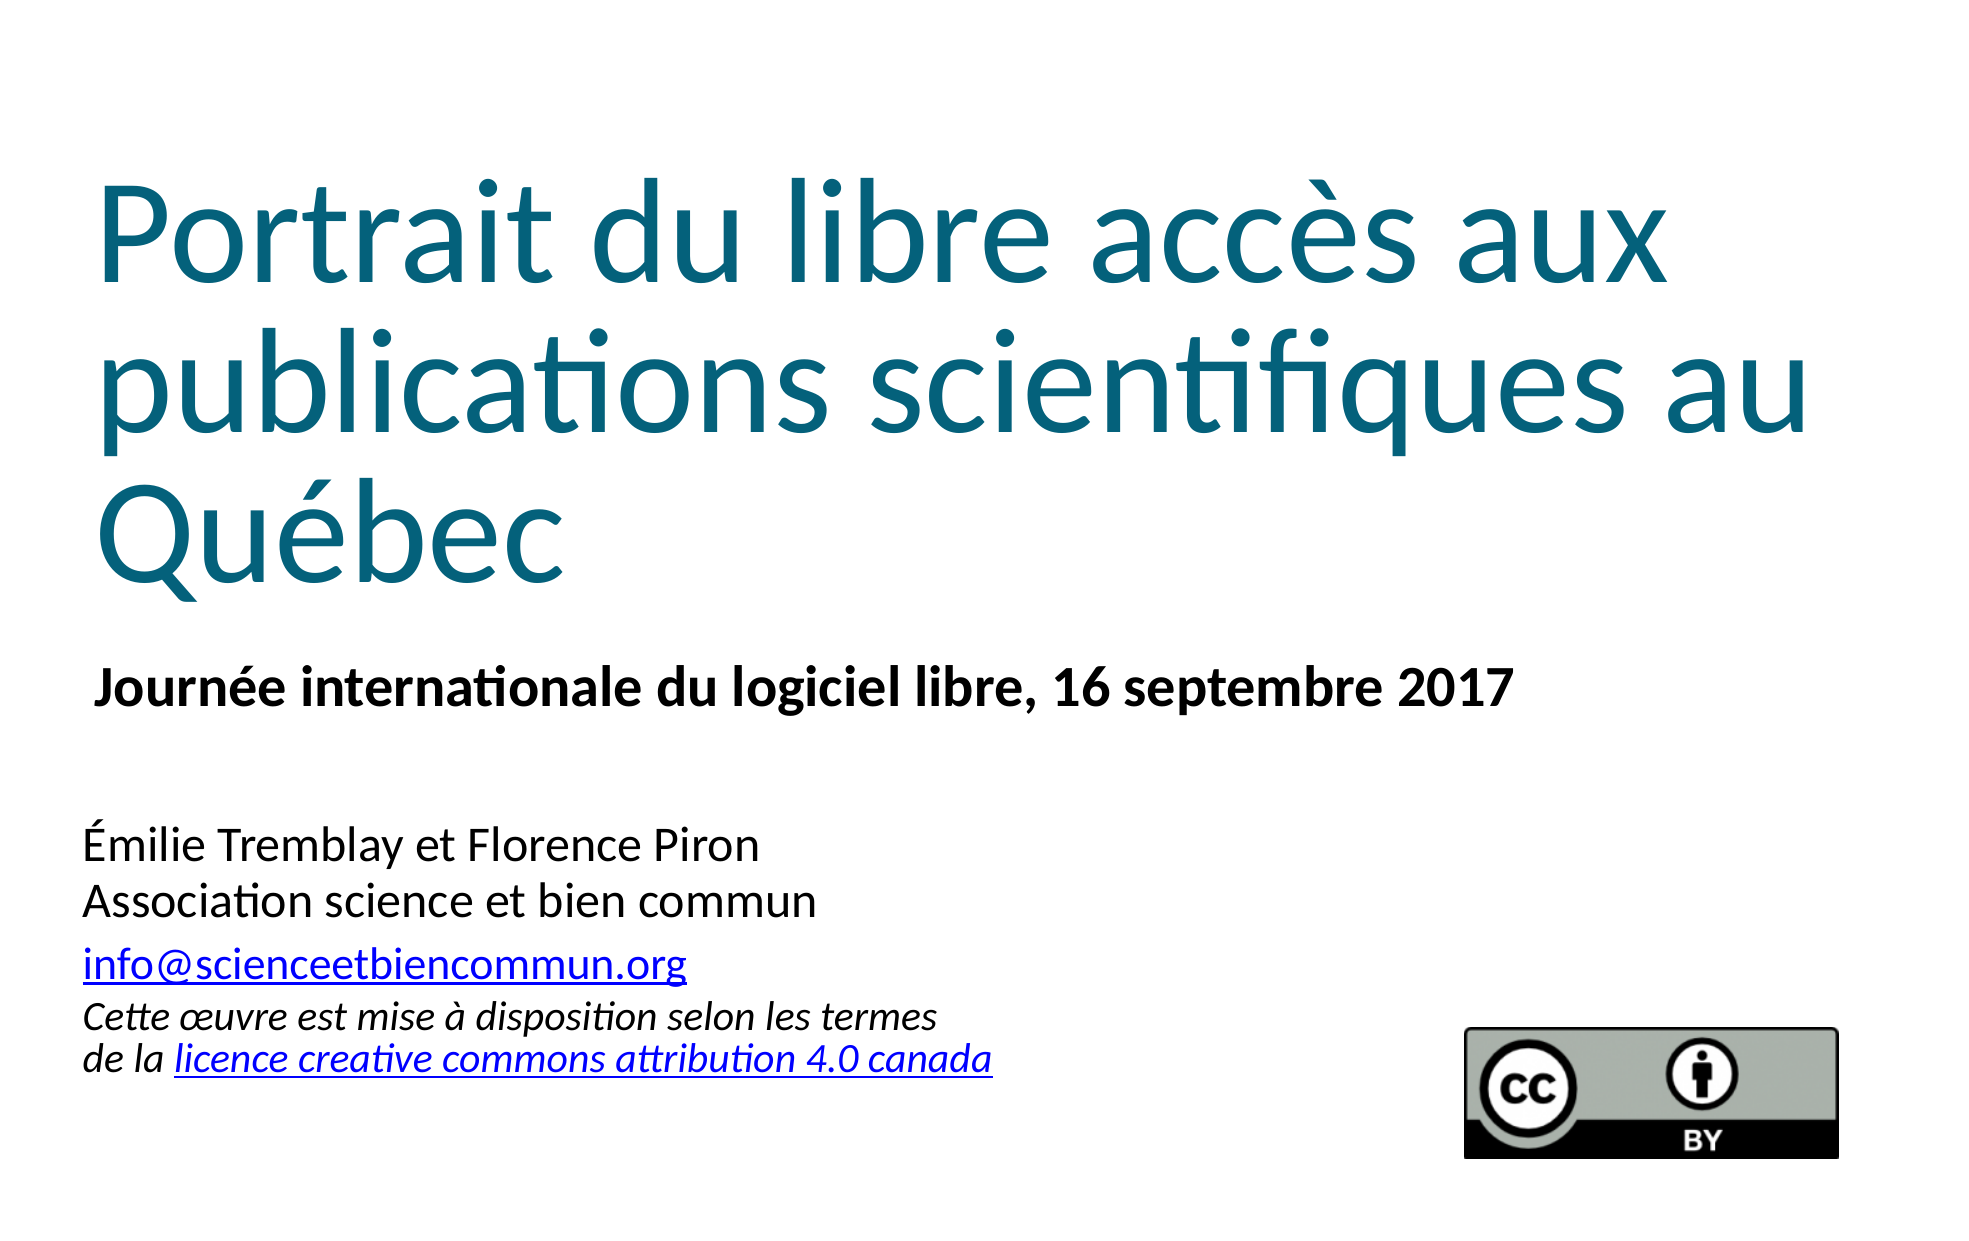

# Portrait du libre accès aux publications scientifiques au Québec Journée internationale du logiciel libre, 16 septembre 2017
Émilie Tremblay et Florence Piron
Association science et bien commun
info@scienceetbiencommun.org
Cette œuvre est mise à disposition selon les termes
de la licence creative commons attribution 4.0 canada